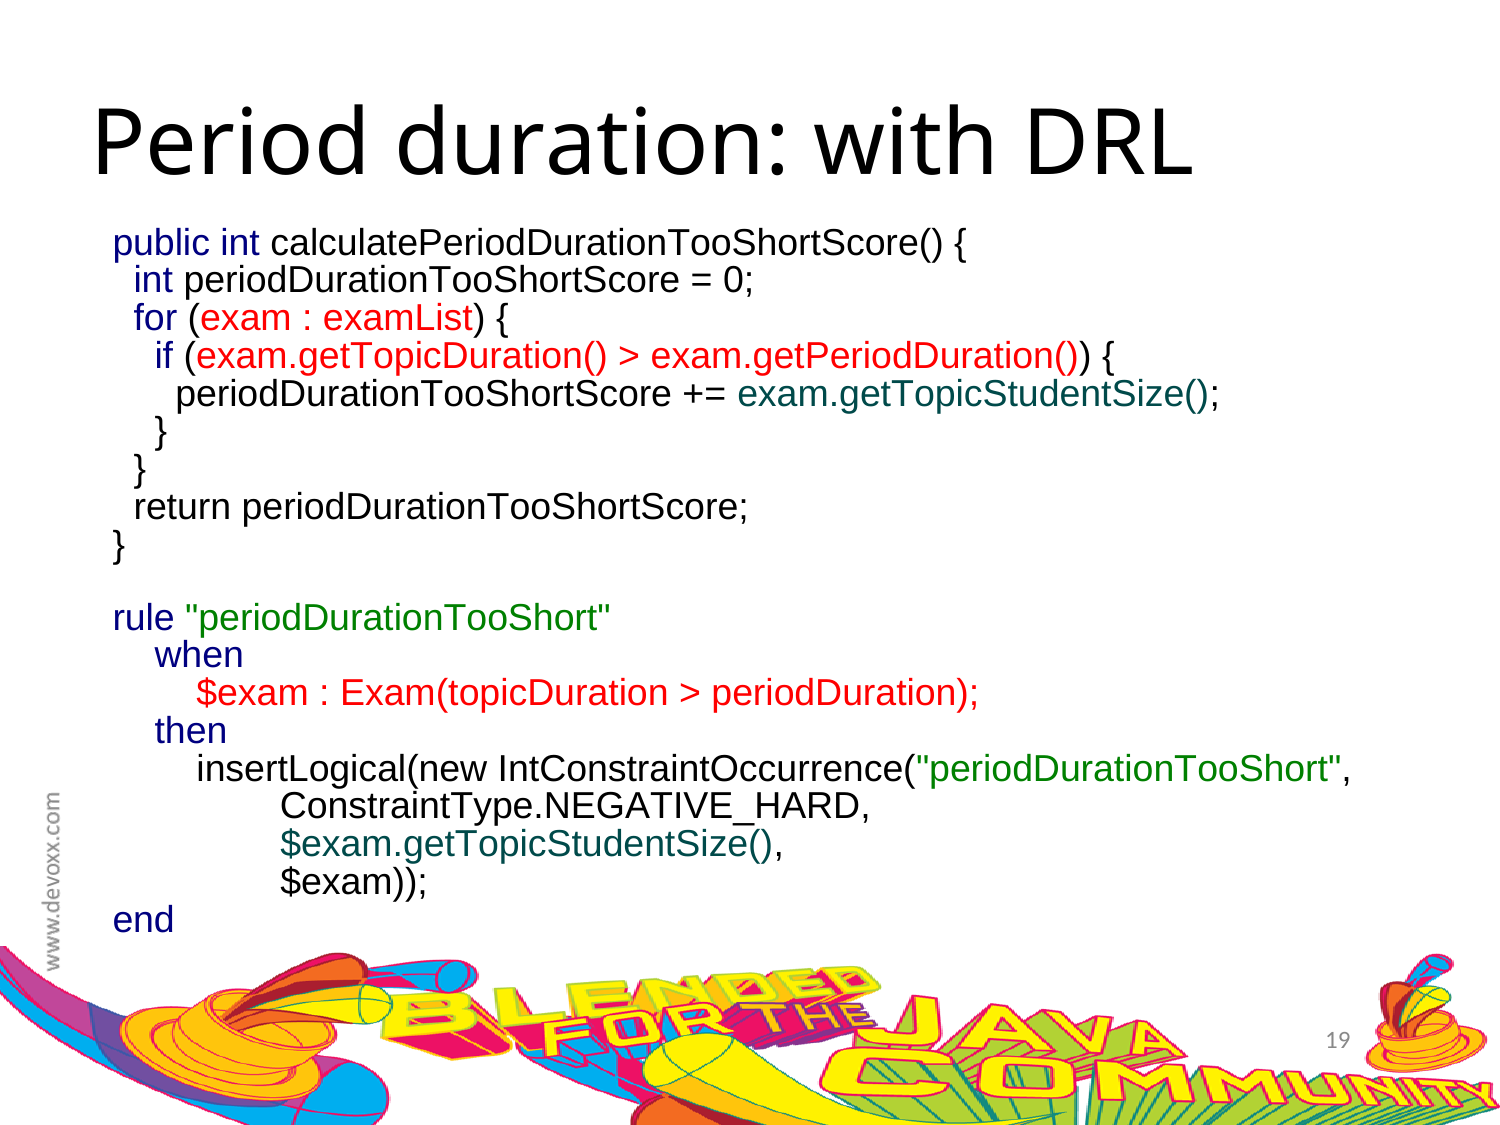

# Period duration: with DRL
public int calculatePeriodDurationTooShortScore() {
 int periodDurationTooShortScore = 0;
 for (exam : examList) {
 if (exam.getTopicDuration() > exam.getPeriodDuration()) {
 periodDurationTooShortScore += exam.getTopicStudentSize();
 }
 }
 return periodDurationTooShortScore;
}
rule "periodDurationTooShort"
 when
 $exam : Exam(topicDuration > periodDuration);
 then
 insertLogical(new IntConstraintOccurrence("periodDurationTooShort",
 ConstraintType.NEGATIVE_HARD,
 $exam.getTopicStudentSize(),
 $exam));
end
19